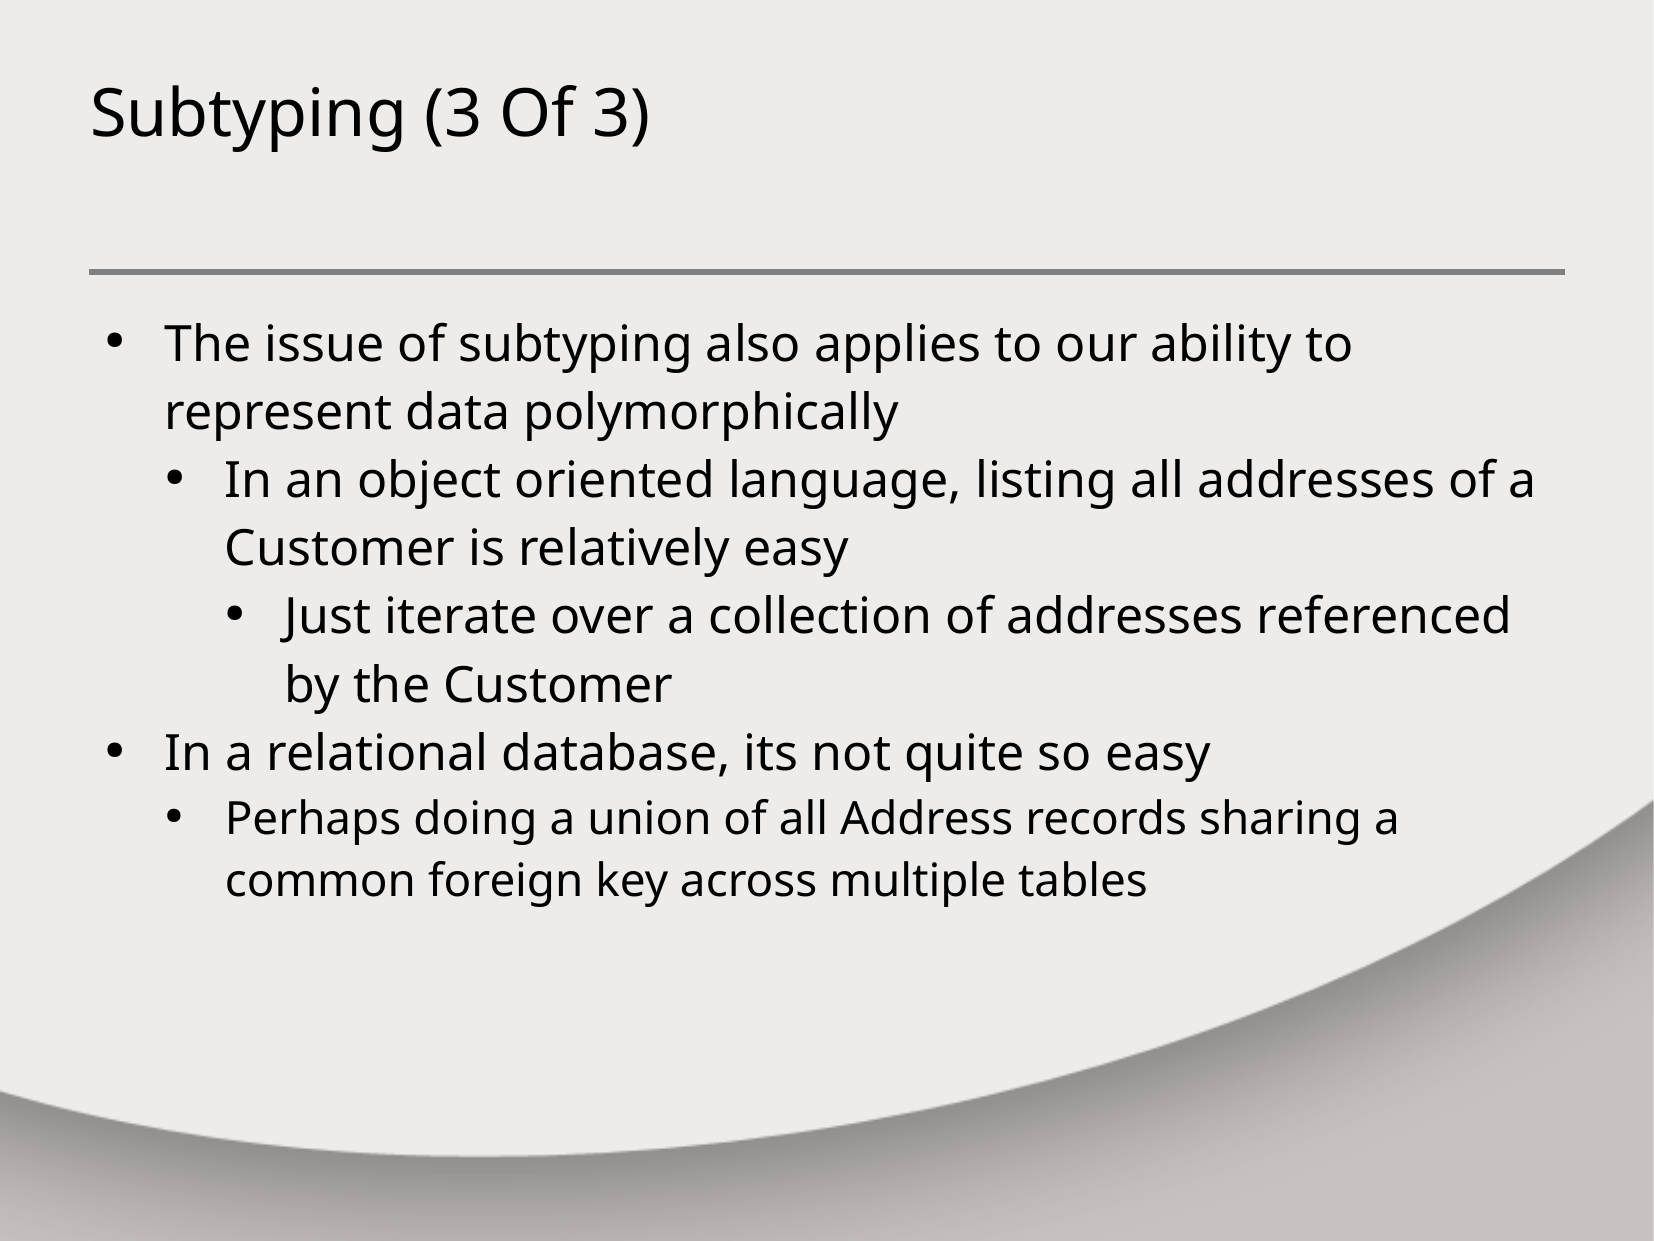

# Subtyping (3 Of 3)
The issue of subtyping also applies to our ability to represent data polymorphically
In an object oriented language, listing all addresses of a Customer is relatively easy
Just iterate over a collection of addresses referenced by the Customer
In a relational database, its not quite so easy
Perhaps doing a union of all Address records sharing a common foreign key across multiple tables